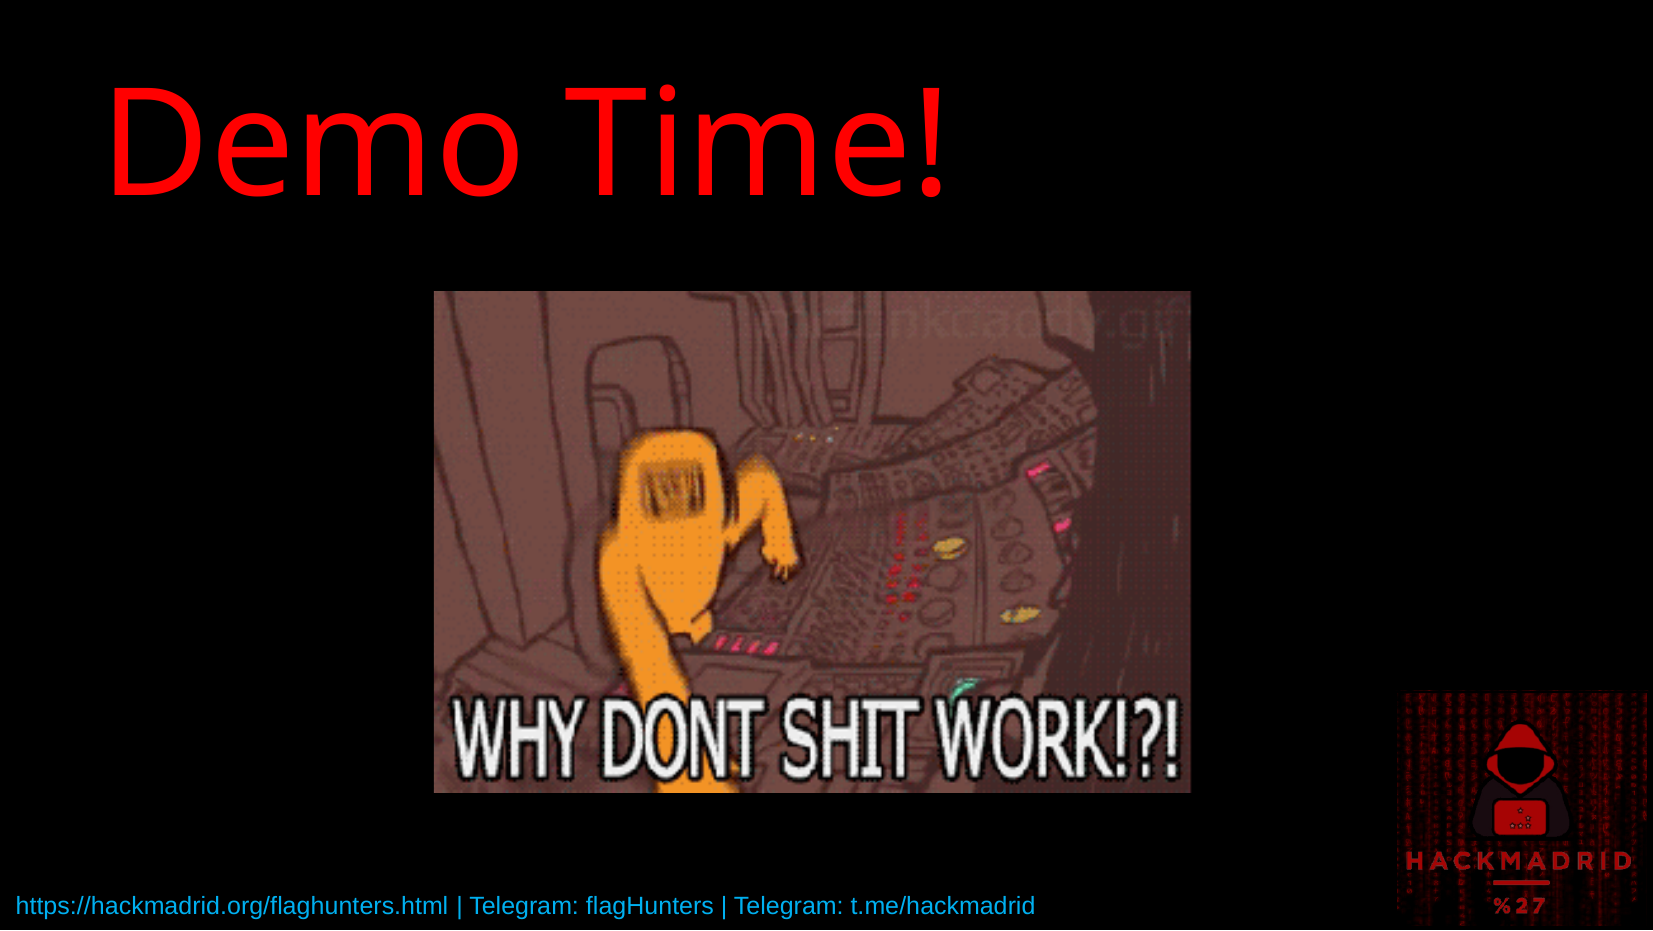

Demo Time!
#
https://hackmadrid.org/flaghunters.html | Telegram: flagHunters | Telegram: t.me/hackmadrid